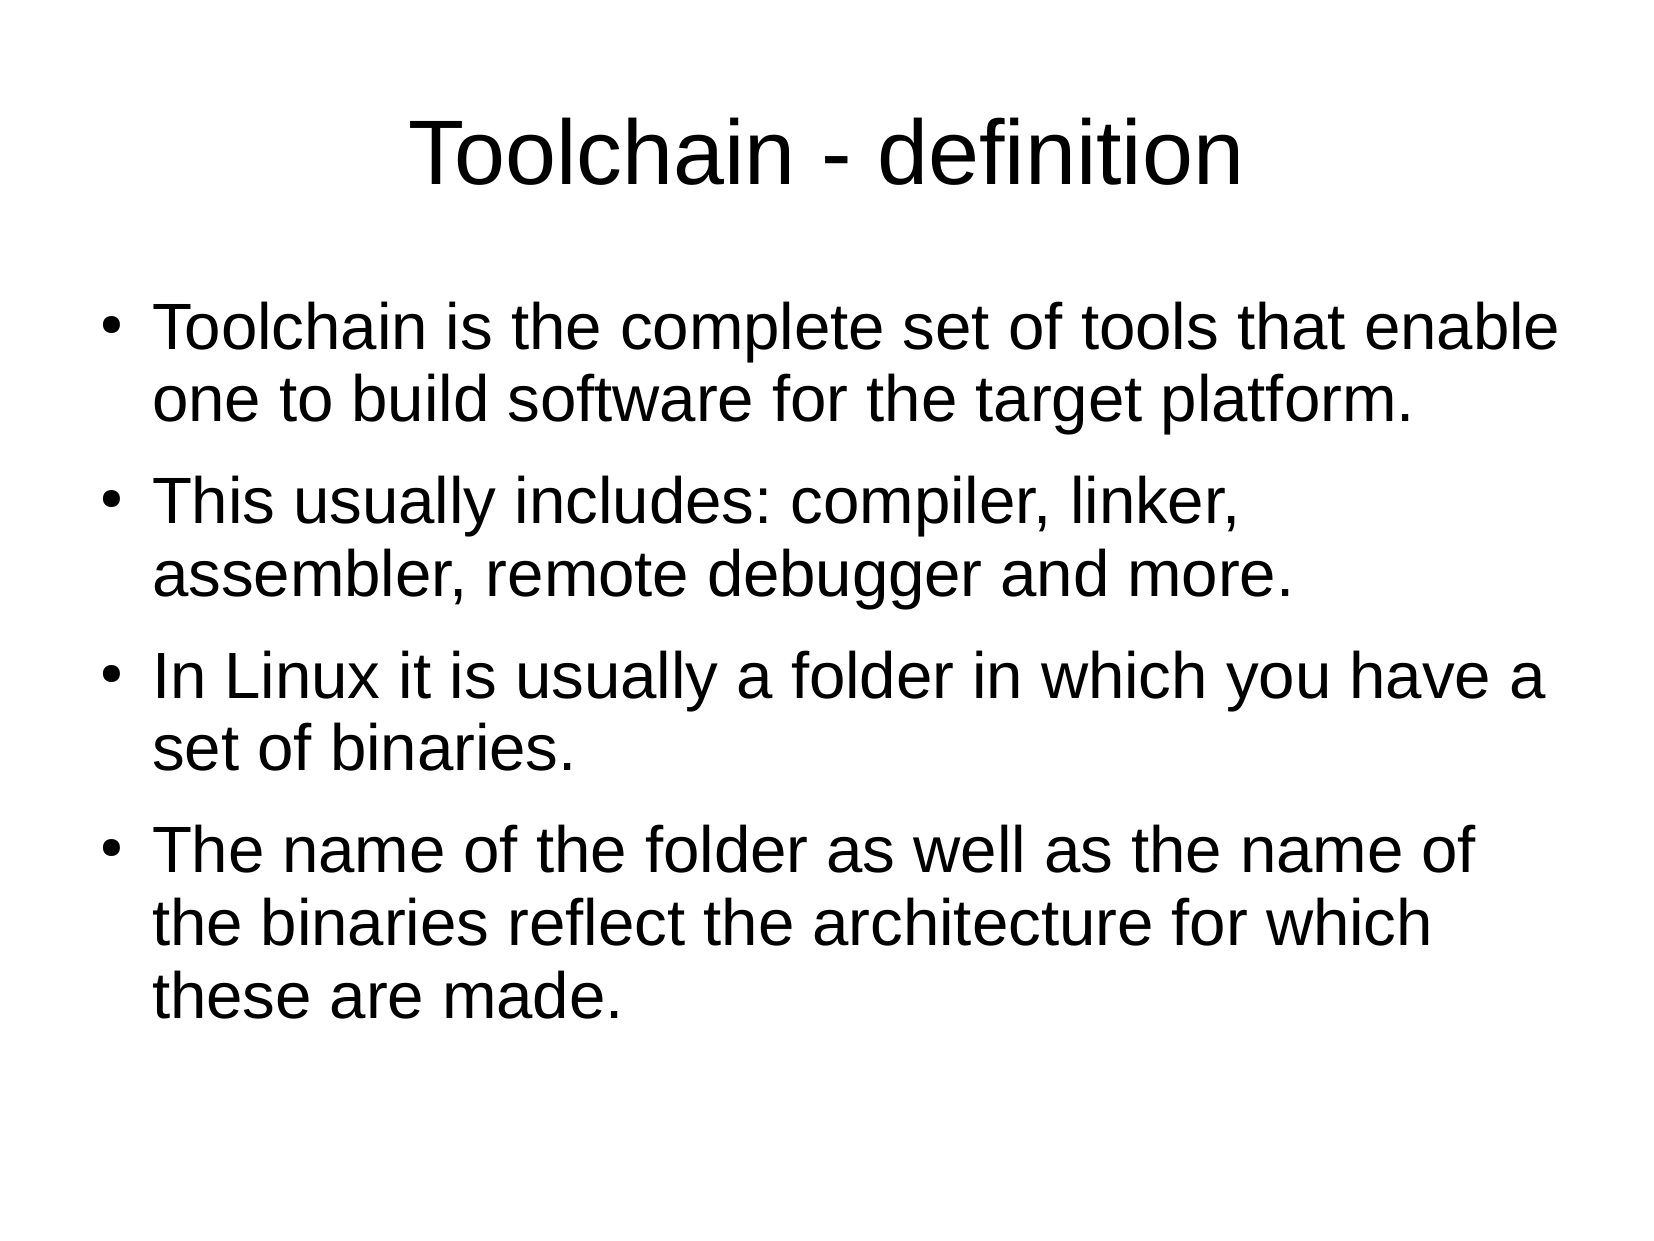

# Toolchain - definition
Toolchain is the complete set of tools that enable one to build software for the target platform.
This usually includes: compiler, linker, assembler, remote debugger and more.
In Linux it is usually a folder in which you have a set of binaries.
The name of the folder as well as the name of the binaries reflect the architecture for which these are made.